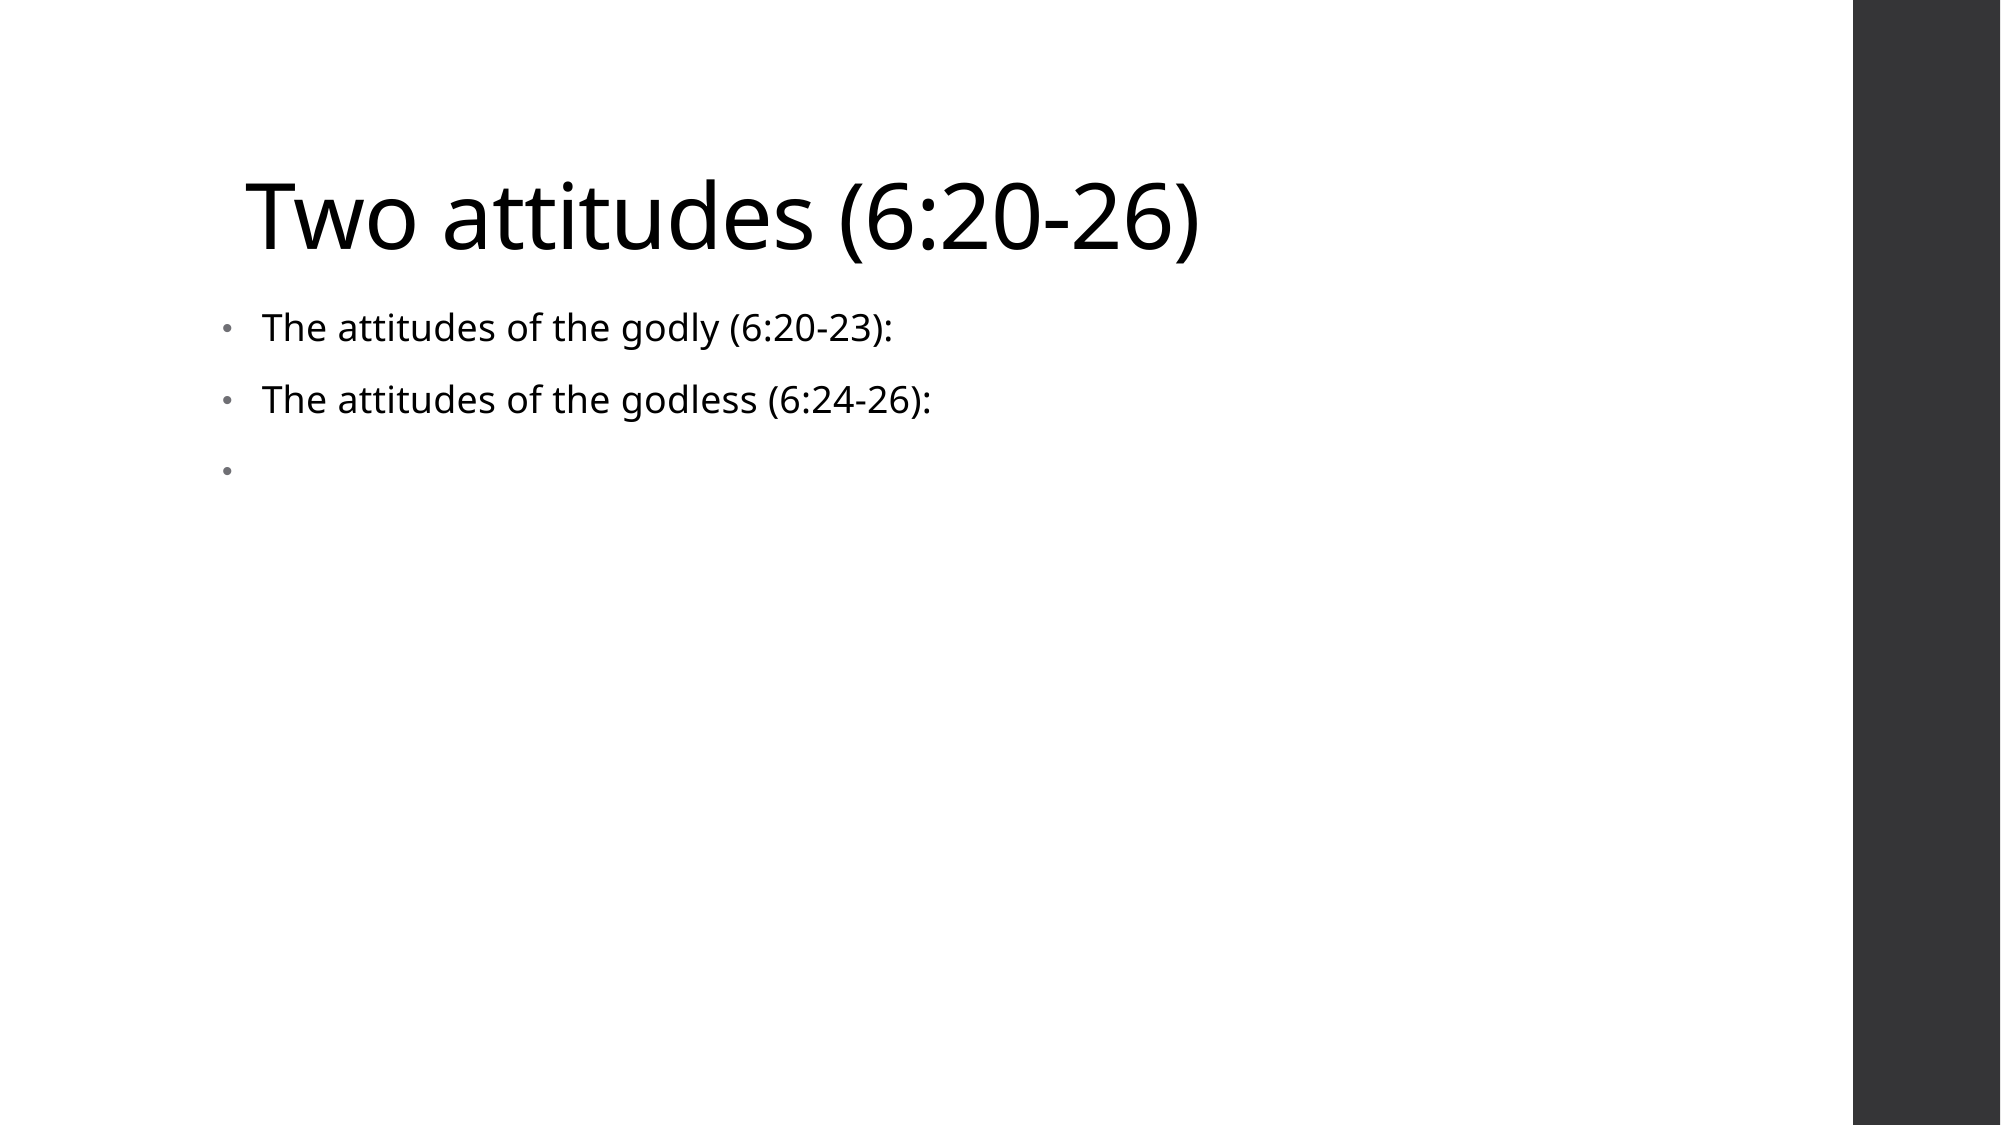

# Two attitudes (6:20-26)
 The attitudes of the godly (6:20-23):
 The attitudes of the godless (6:24-26):